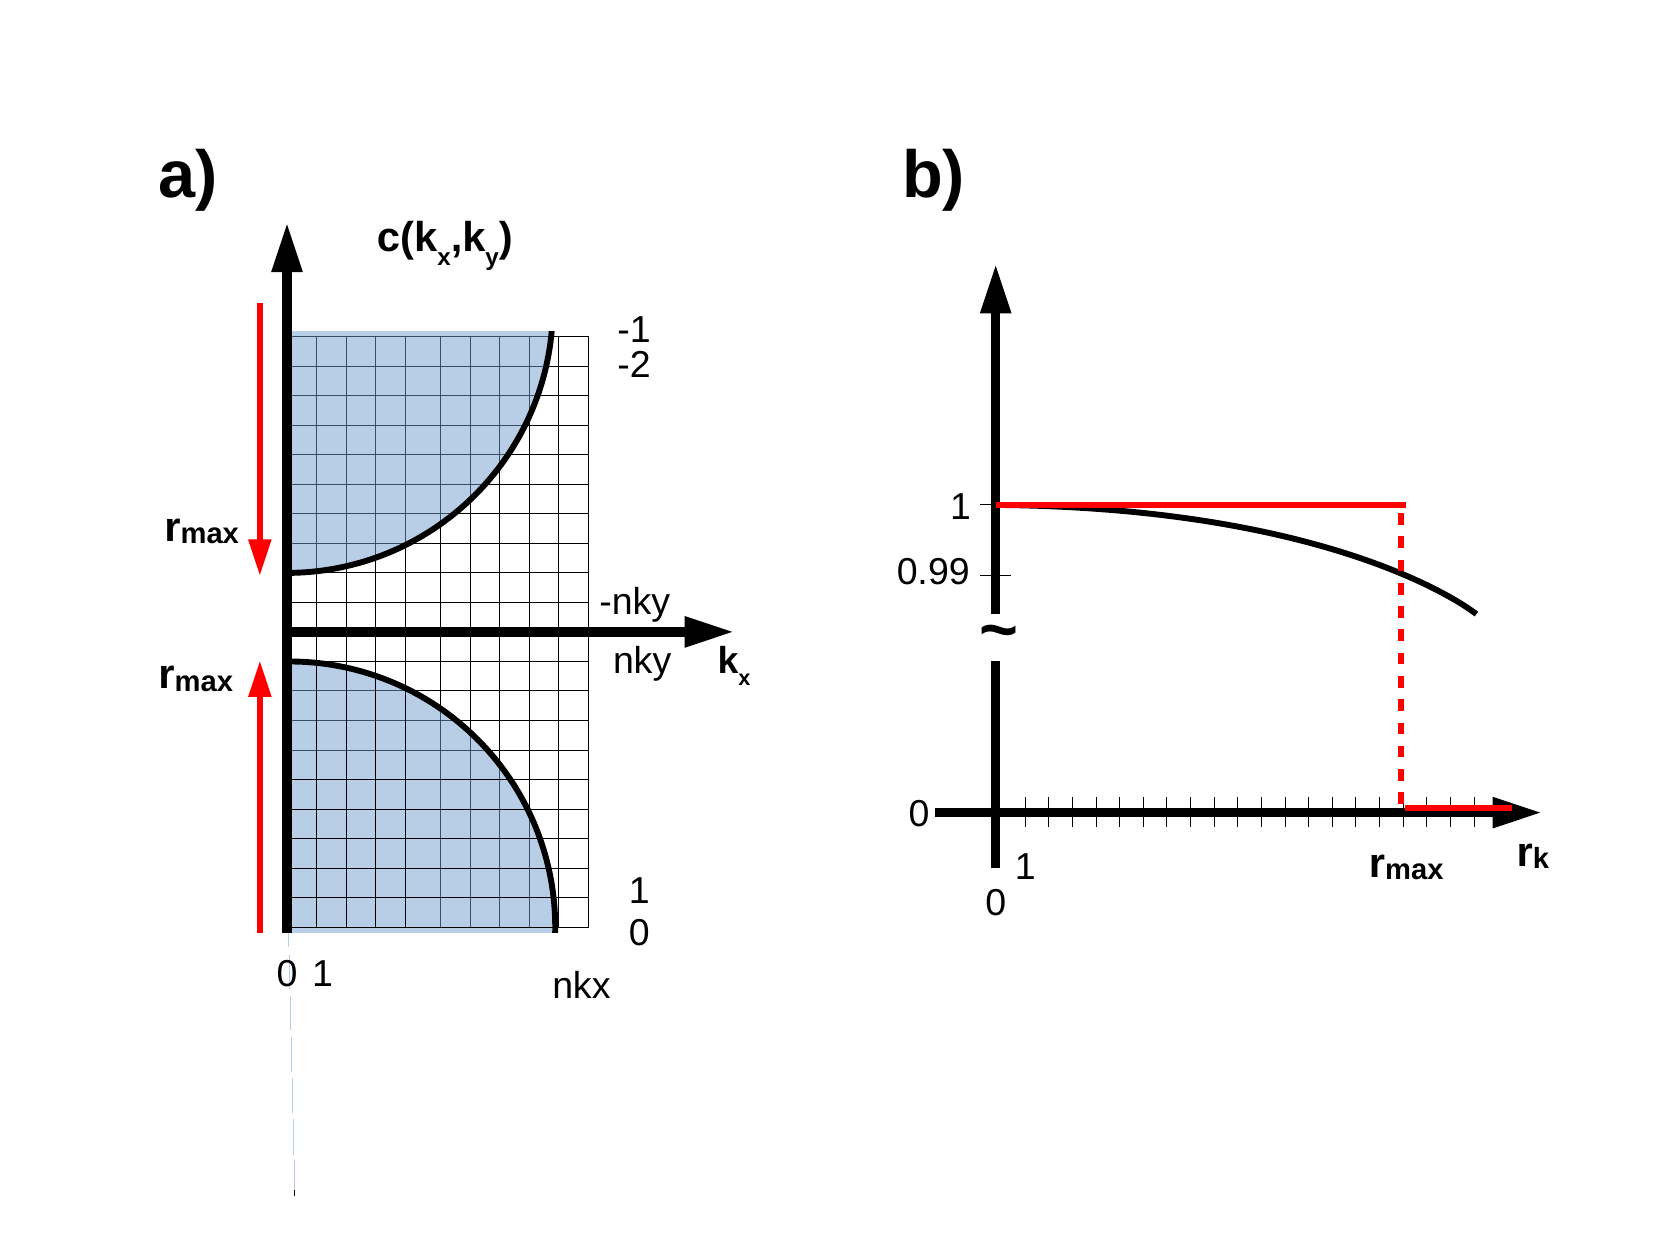

a)
b)
ky
c(kx,ky)
-1
-2
1
rmax
0.99
-nky
~
nky
kx
rmax
0
rk
rmax
1
1
0
0
0
1
nkx